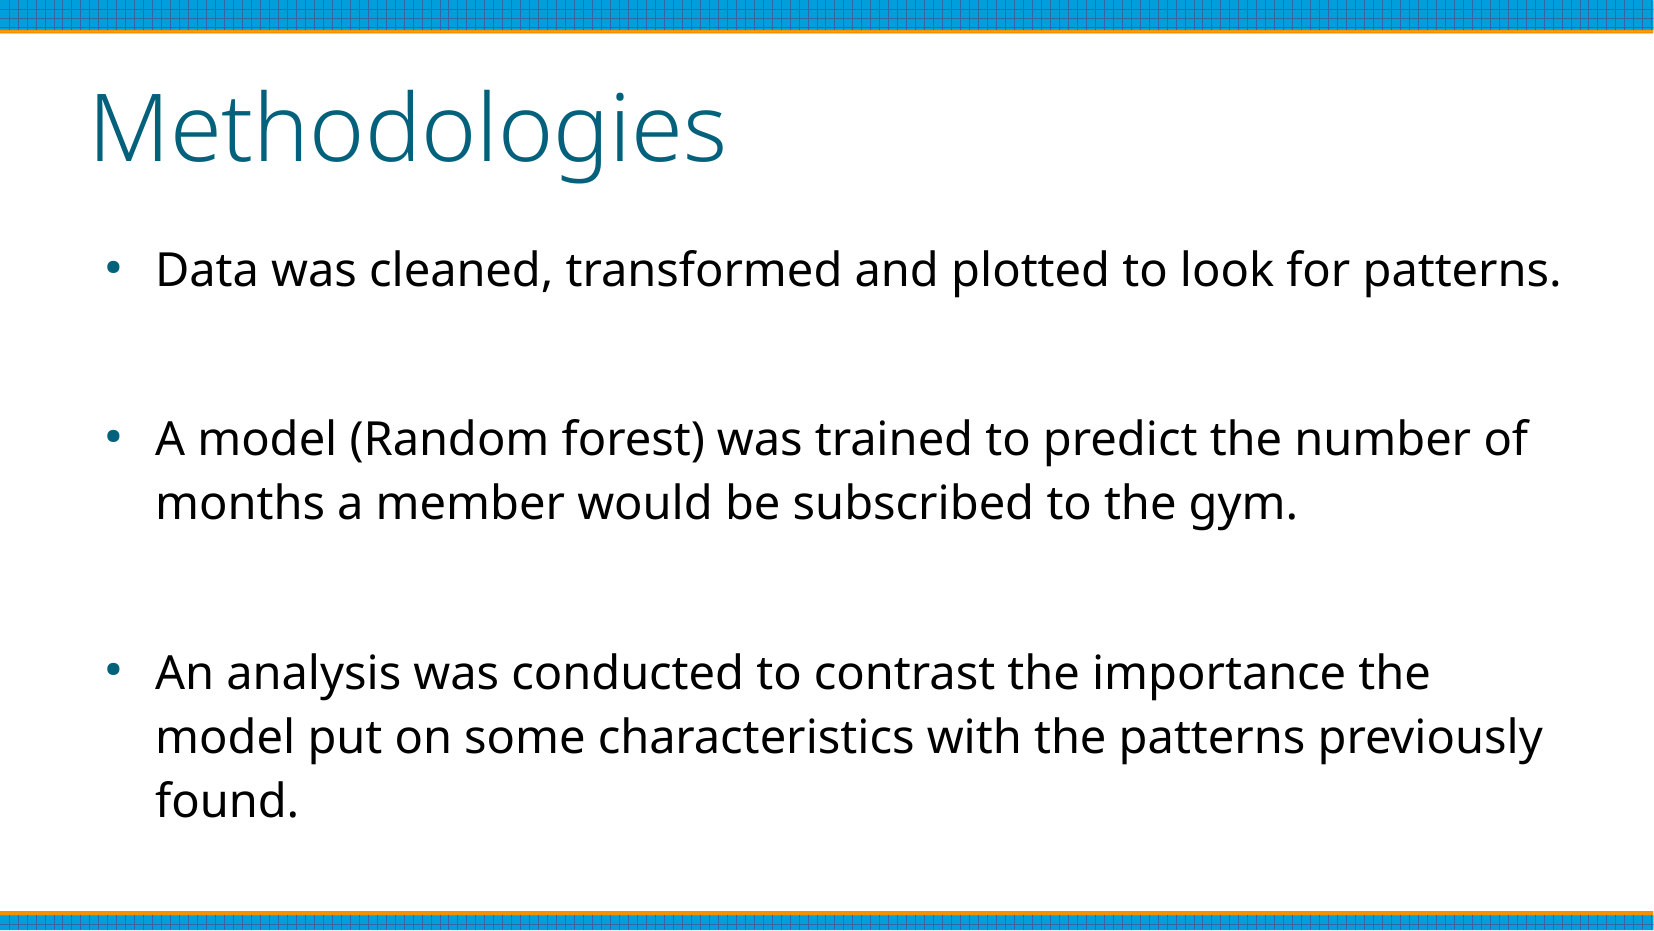

# Methodologies
Data was cleaned, transformed and plotted to look for patterns.
A model (Random forest) was trained to predict the number of months a member would be subscribed to the gym.
An analysis was conducted to contrast the importance the model put on some characteristics with the patterns previously found.